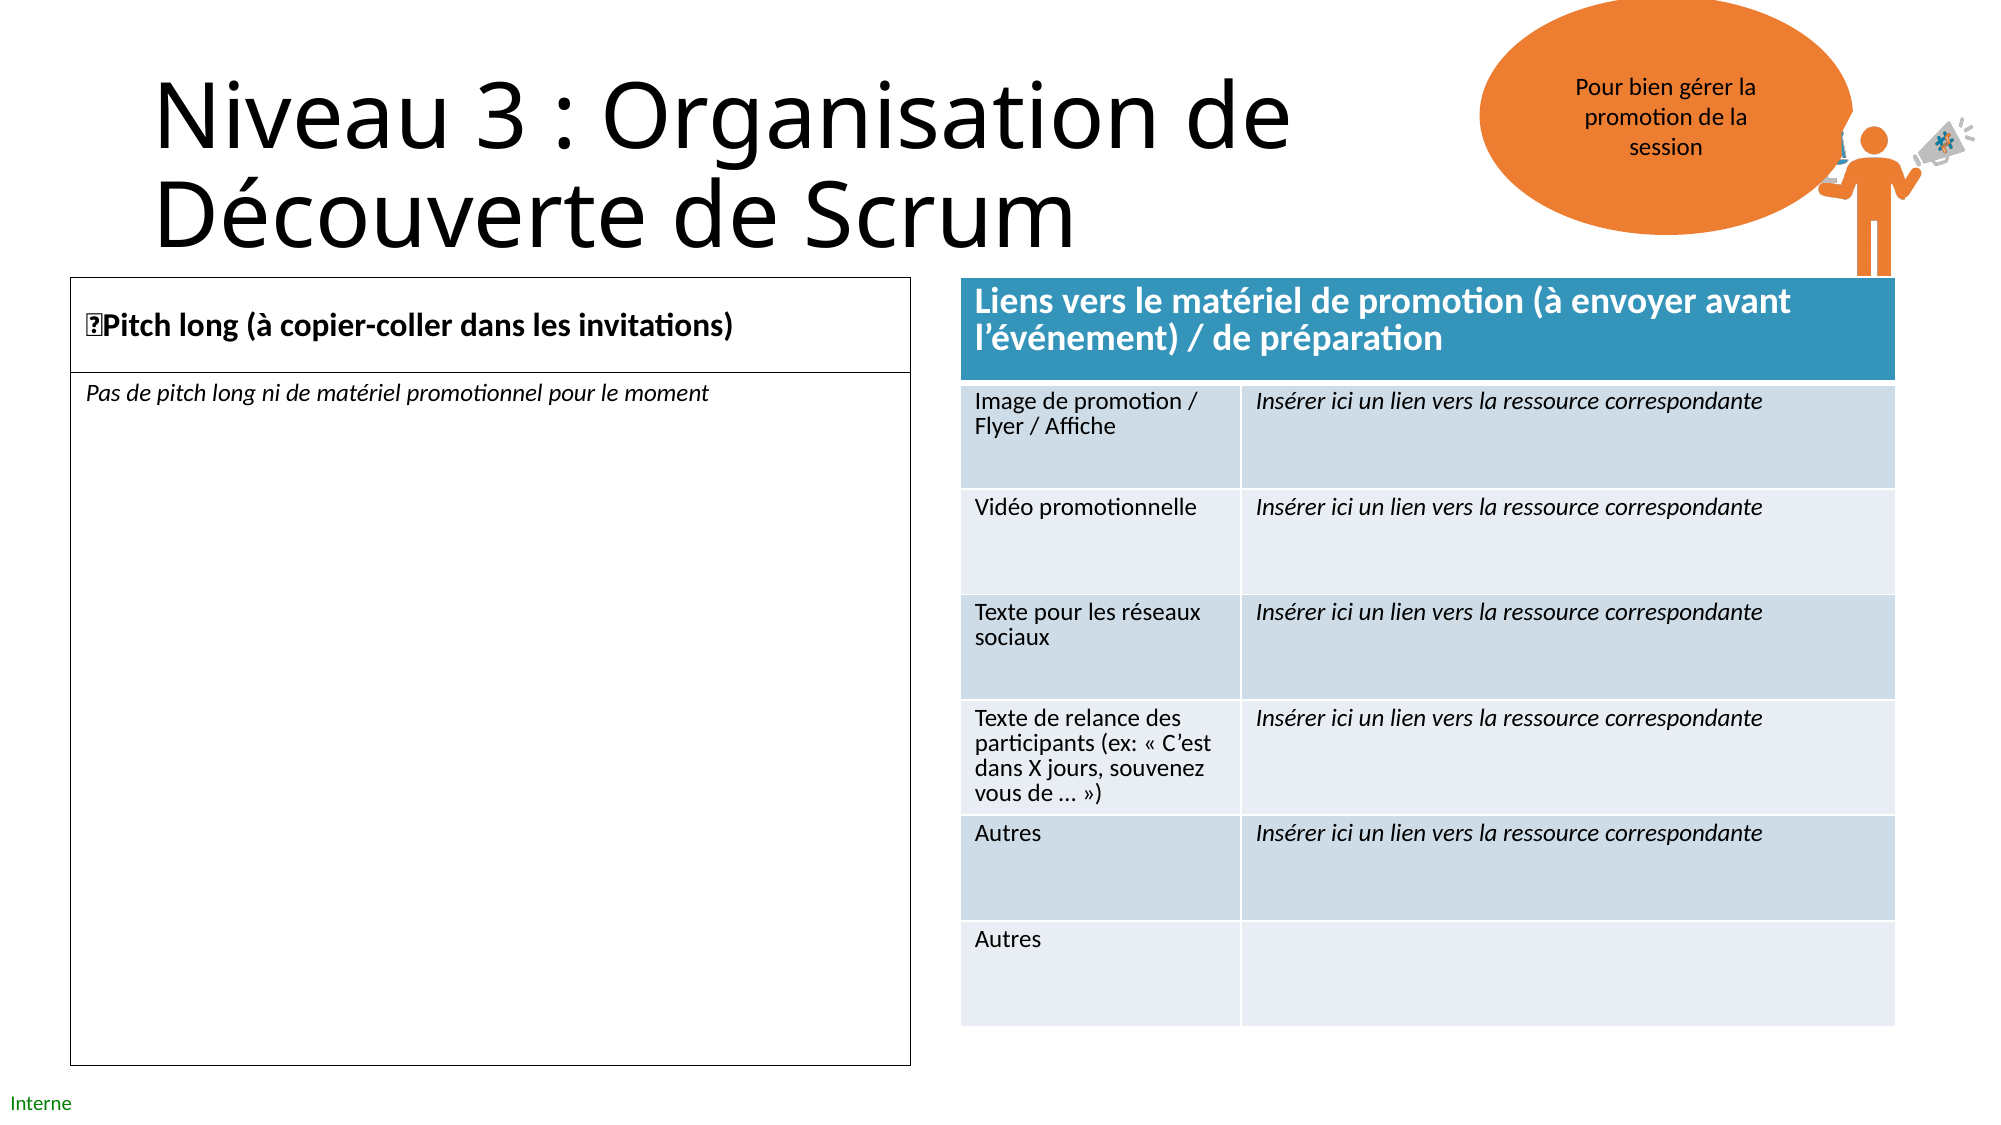

Pour bien gérer la promotion de la session
# Niveau 3 : Organisation de Découverte de Scrum
🎤Pitch long (à copier-coller dans les invitations)
| Liens vers le matériel de promotion (à envoyer avant l’événement) / de préparation | |
| --- | --- |
| Image de promotion / Flyer / Affiche | Insérer ici un lien vers la ressource correspondante |
| Vidéo promotionnelle | Insérer ici un lien vers la ressource correspondante |
| Texte pour les réseaux sociaux | Insérer ici un lien vers la ressource correspondante |
| Texte de relance des participants (ex: « C’est dans X jours, souvenez vous de … ») | Insérer ici un lien vers la ressource correspondante |
| Autres | Insérer ici un lien vers la ressource correspondante |
| Autres | |
Pas de pitch long ni de matériel promotionnel pour le moment